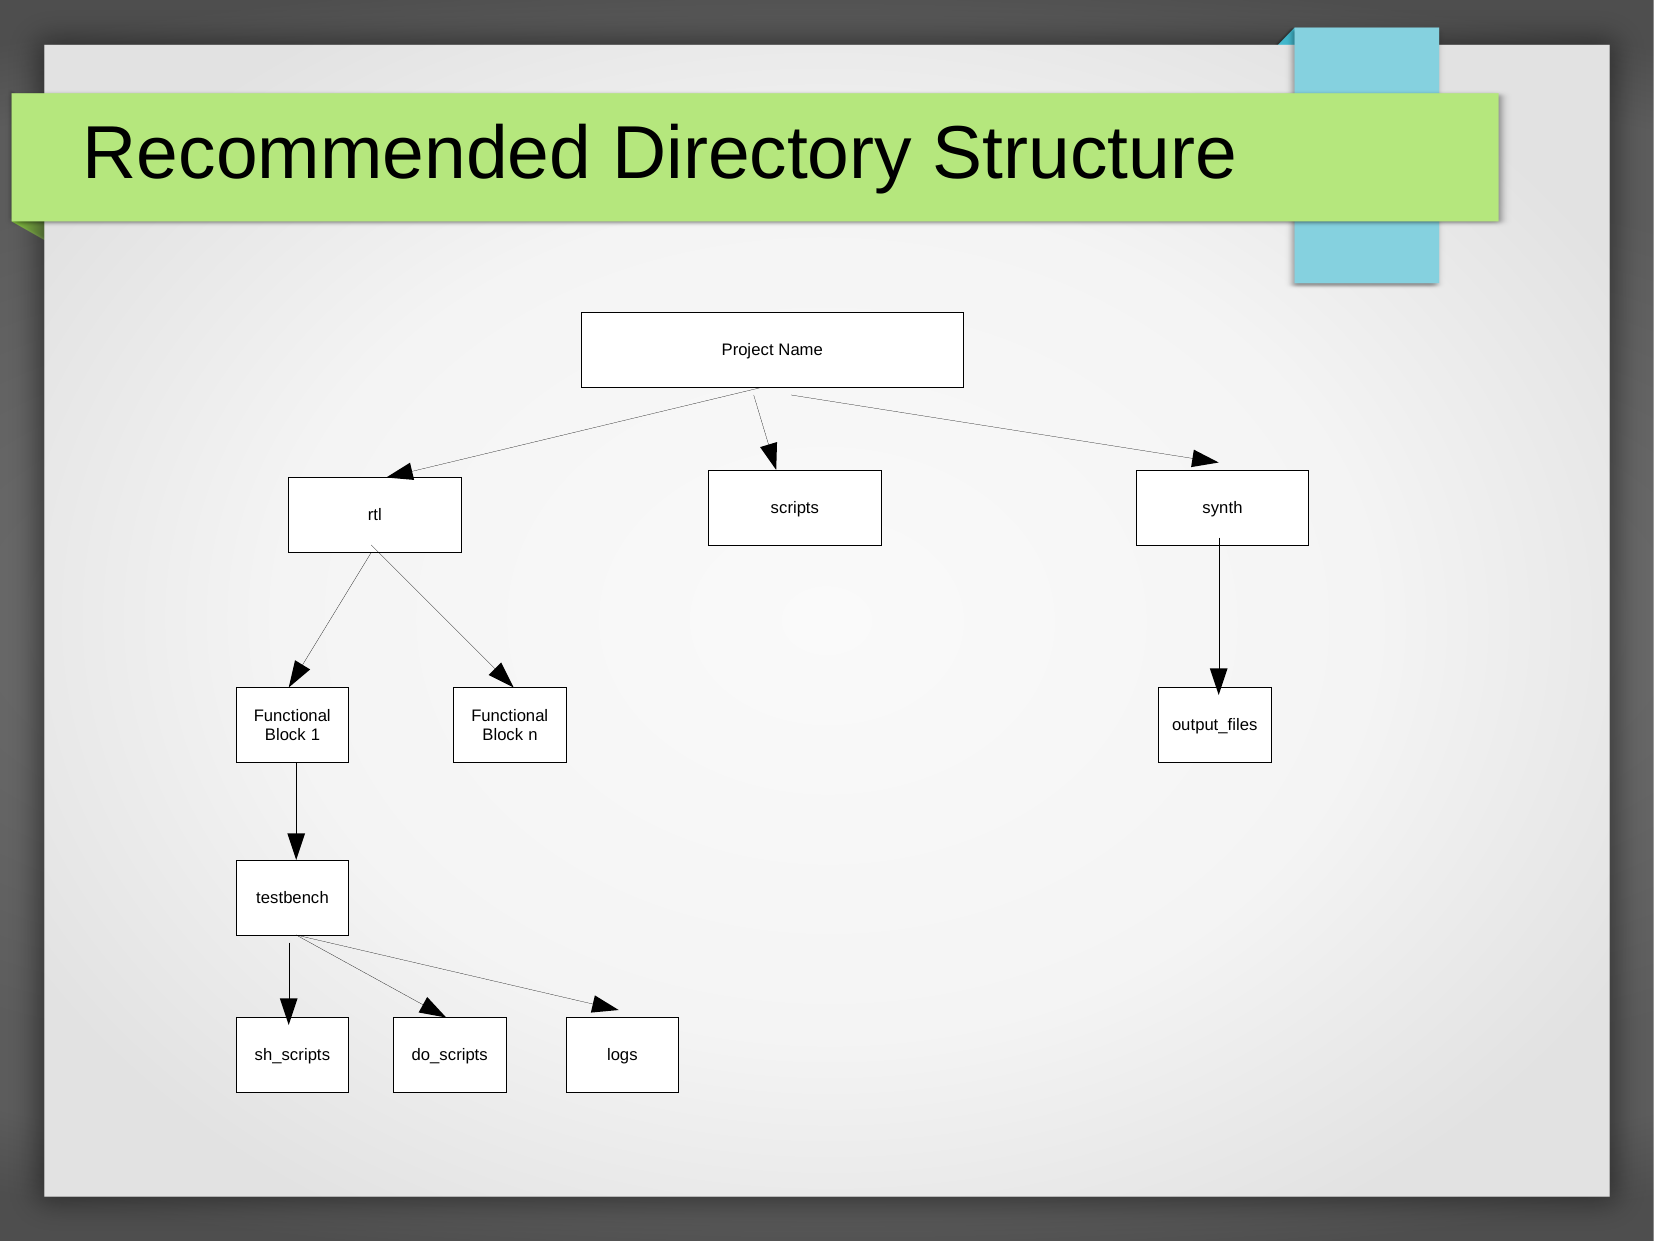

# Recommended Directory Structure
Project Name
scripts
synth
rtl
Functional
Block 1
Functional
Block n
output_files
testbench
sh_scripts
do_scripts
logs